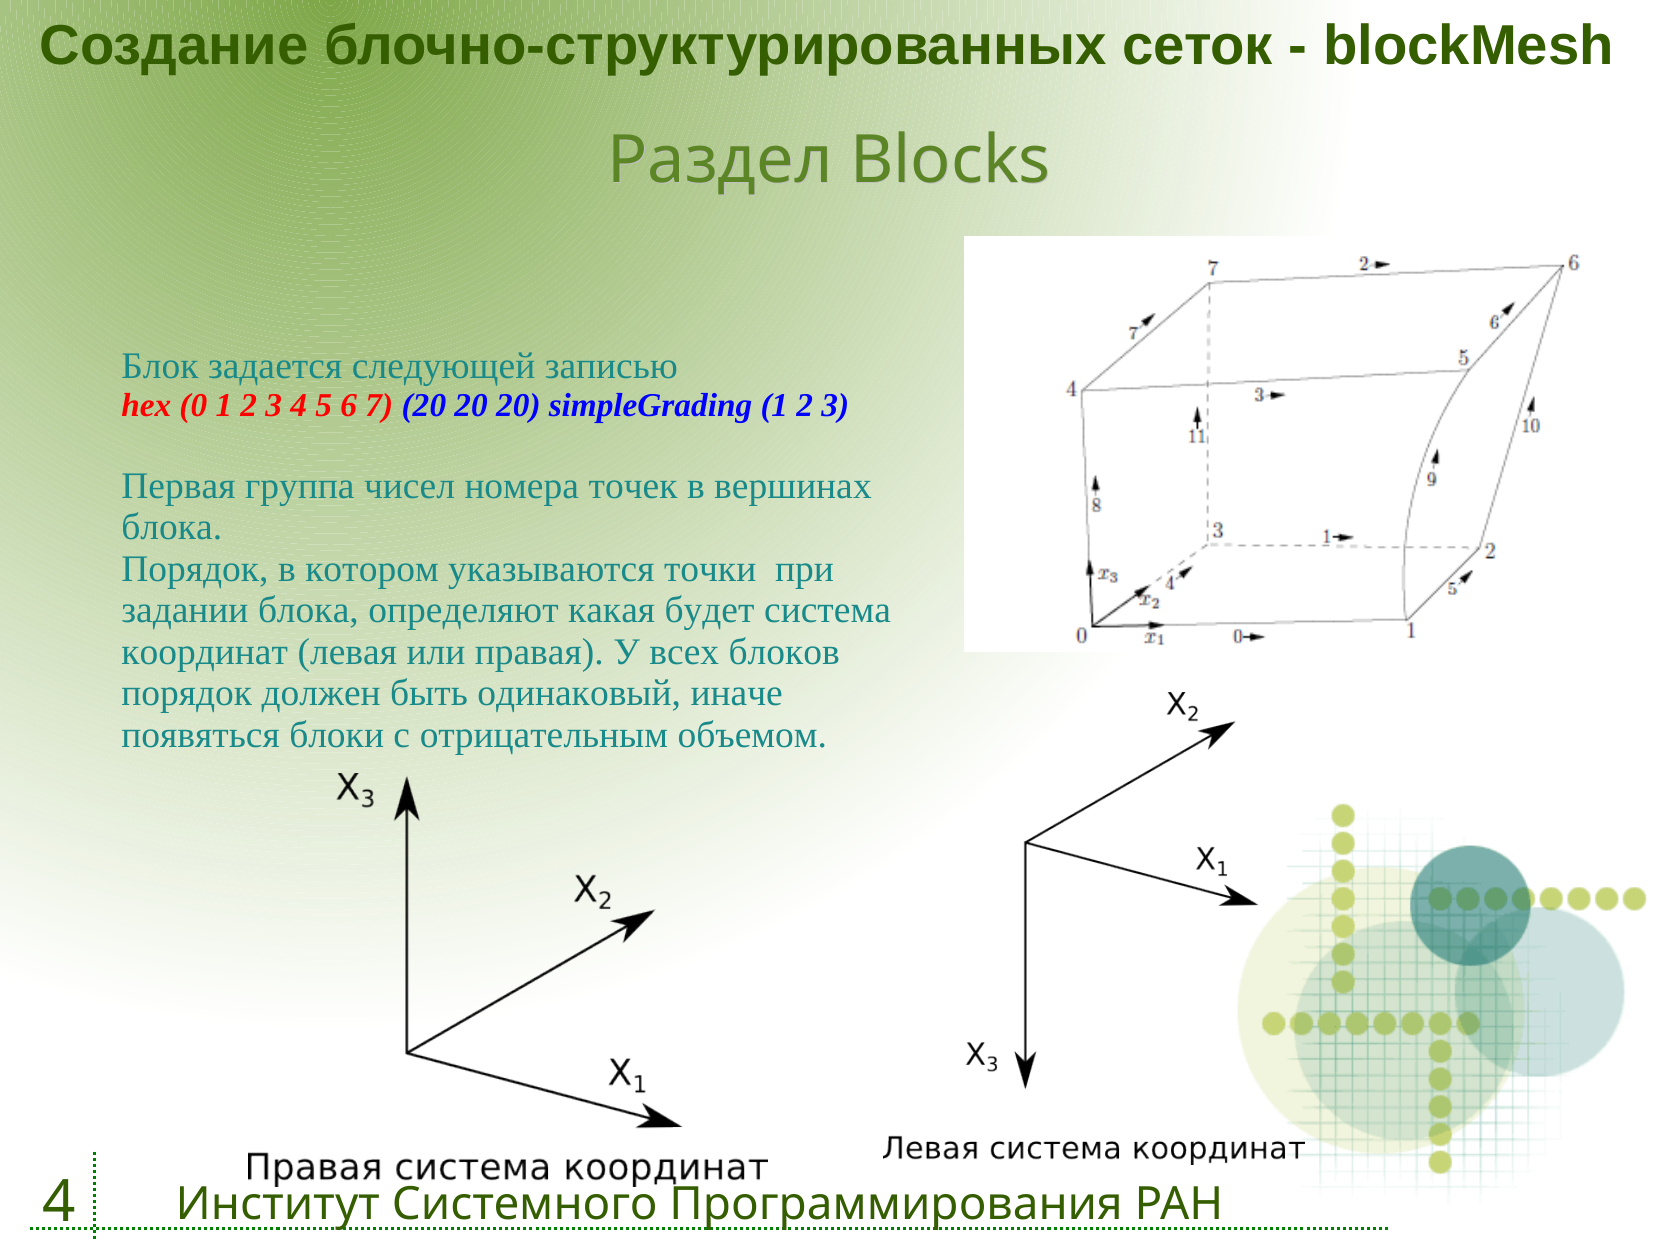

# Раздел Bloсks
Блок задается следующей записью
hex (0 1 2 3 4 5 6 7) (20 20 20) simpleGrading (1 2 3)
Первая группа чисел номера точек в вершинах блока.
Порядок, в котором указываются точки при задании блока, определяют какая будет система координат (левая или правая). У всех блоков порядок должен быть одинаковый, иначе появяться блоки с отрицательным объемом.